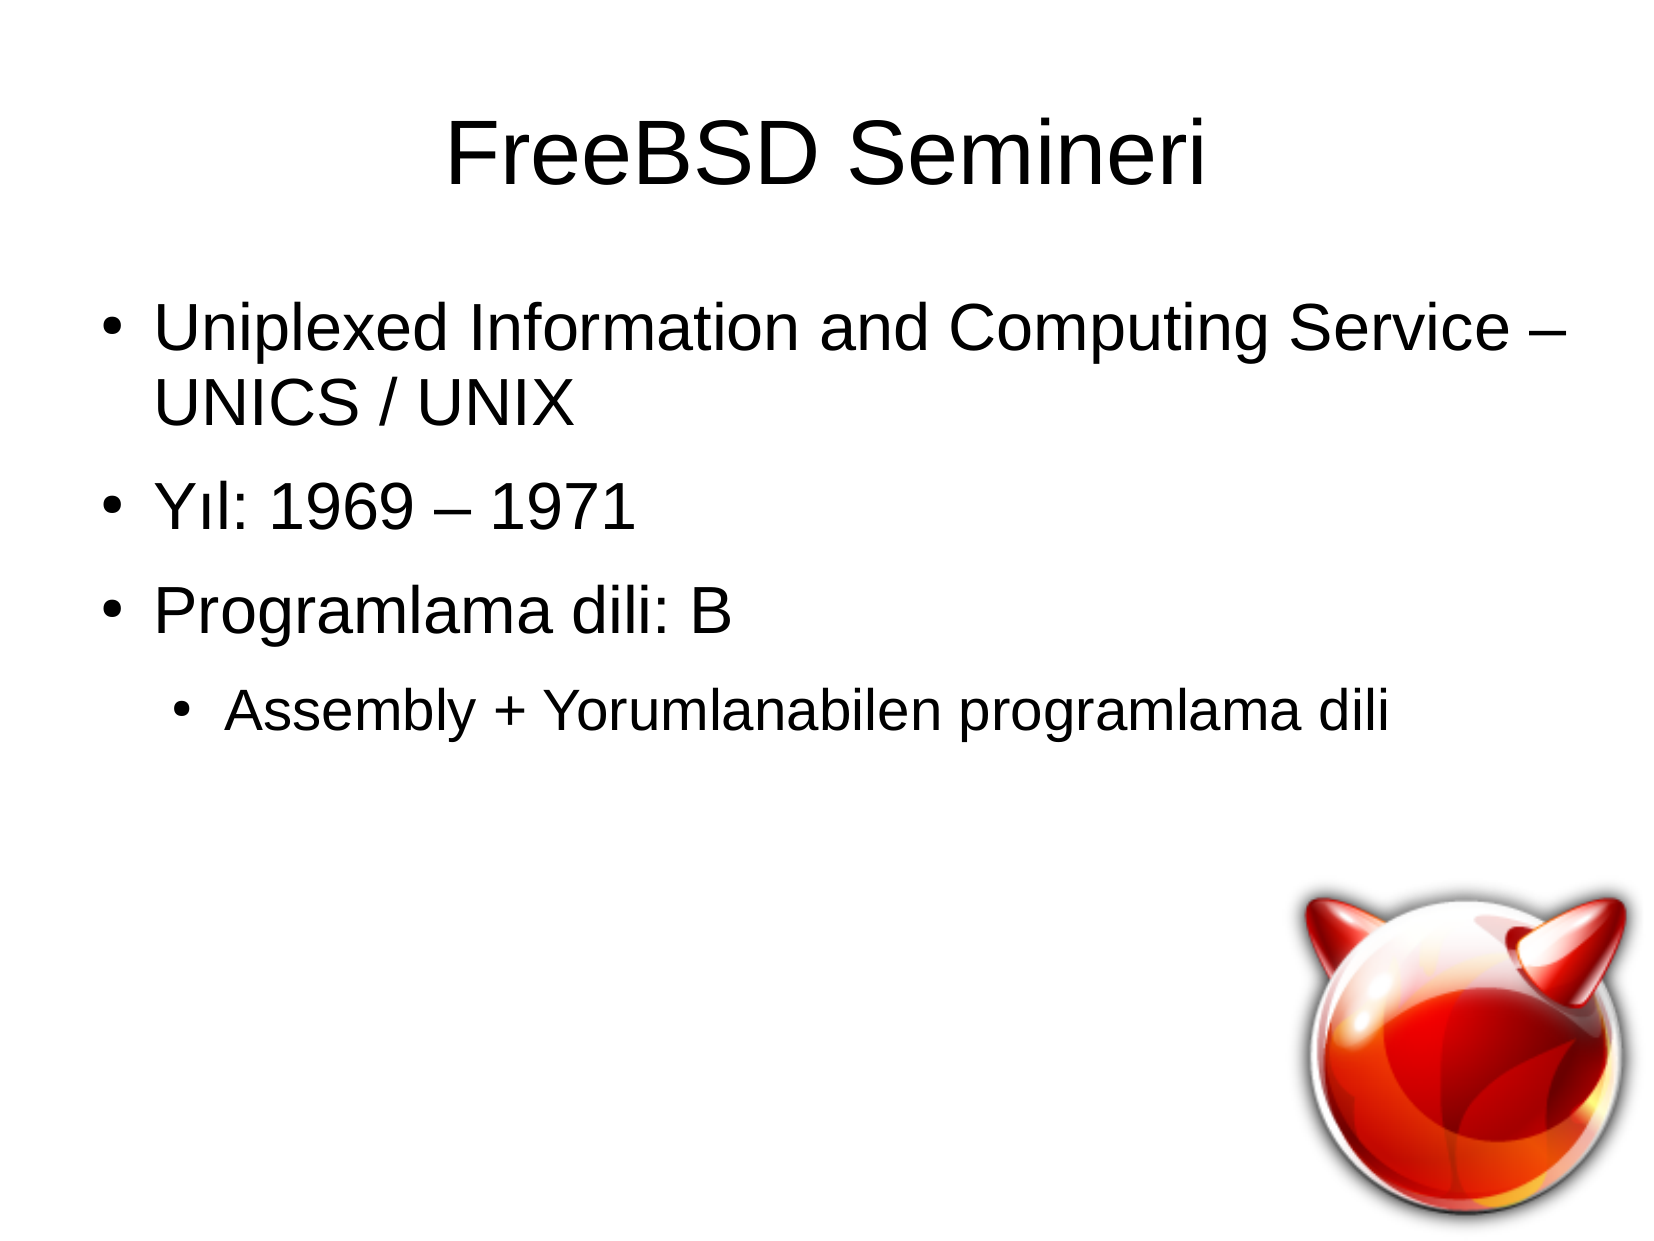

# FreeBSD Semineri
Uniplexed Information and Computing Service – UNICS / UNIX
Yıl: 1969 – 1971
Programlama dili: B
Assembly + Yorumlanabilen programlama dili